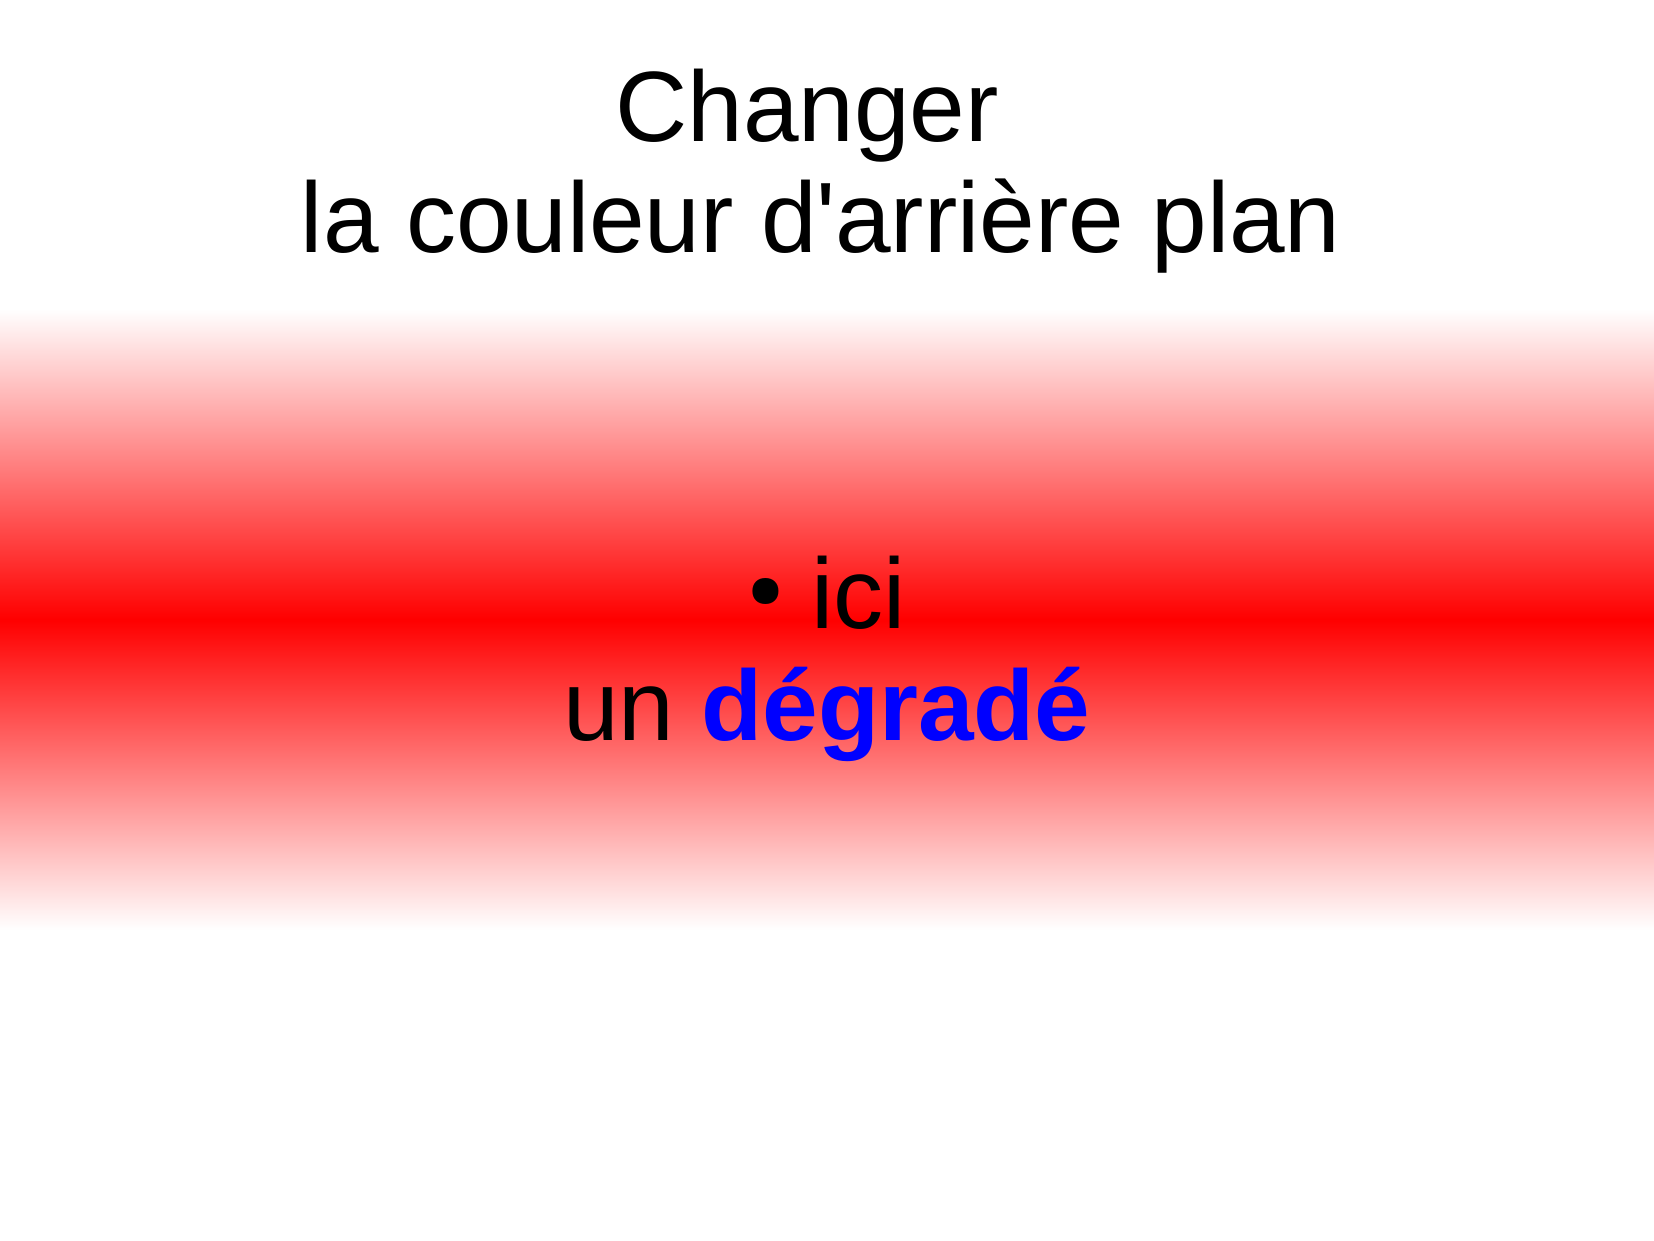

# Changer la couleur d'arrière plan
 ici
un dégradé